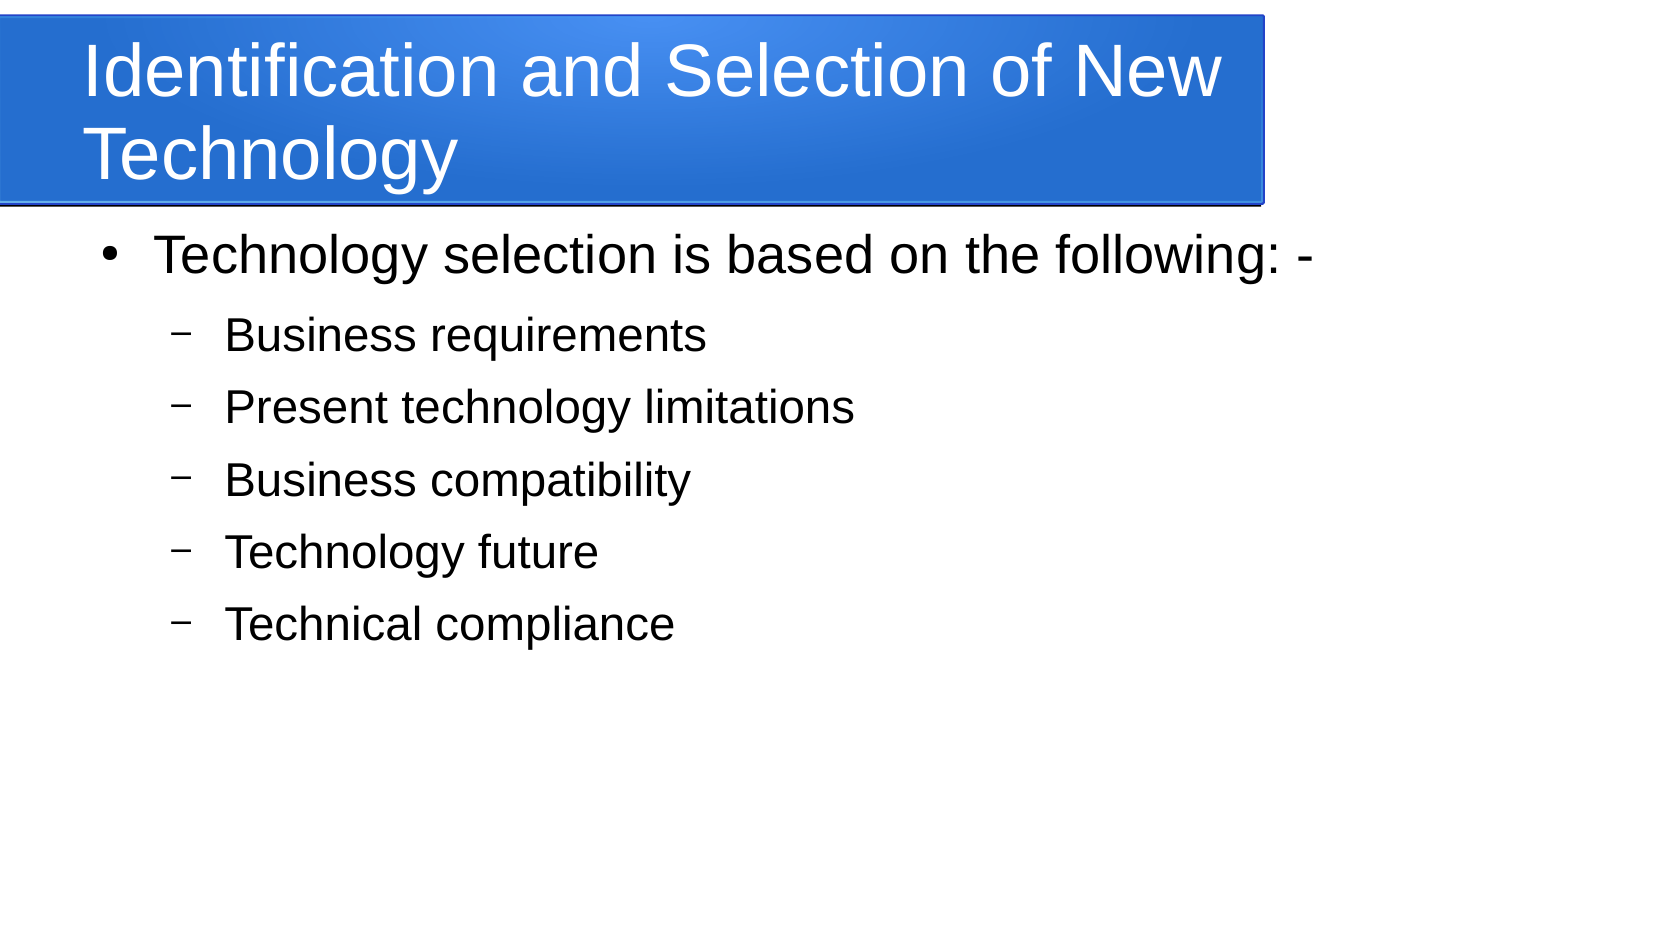

# Identification and Selection of New Technology
Technology selection is based on the following: -
Business requirements
Present technology limitations
Business compatibility
Technology future
Technical compliance